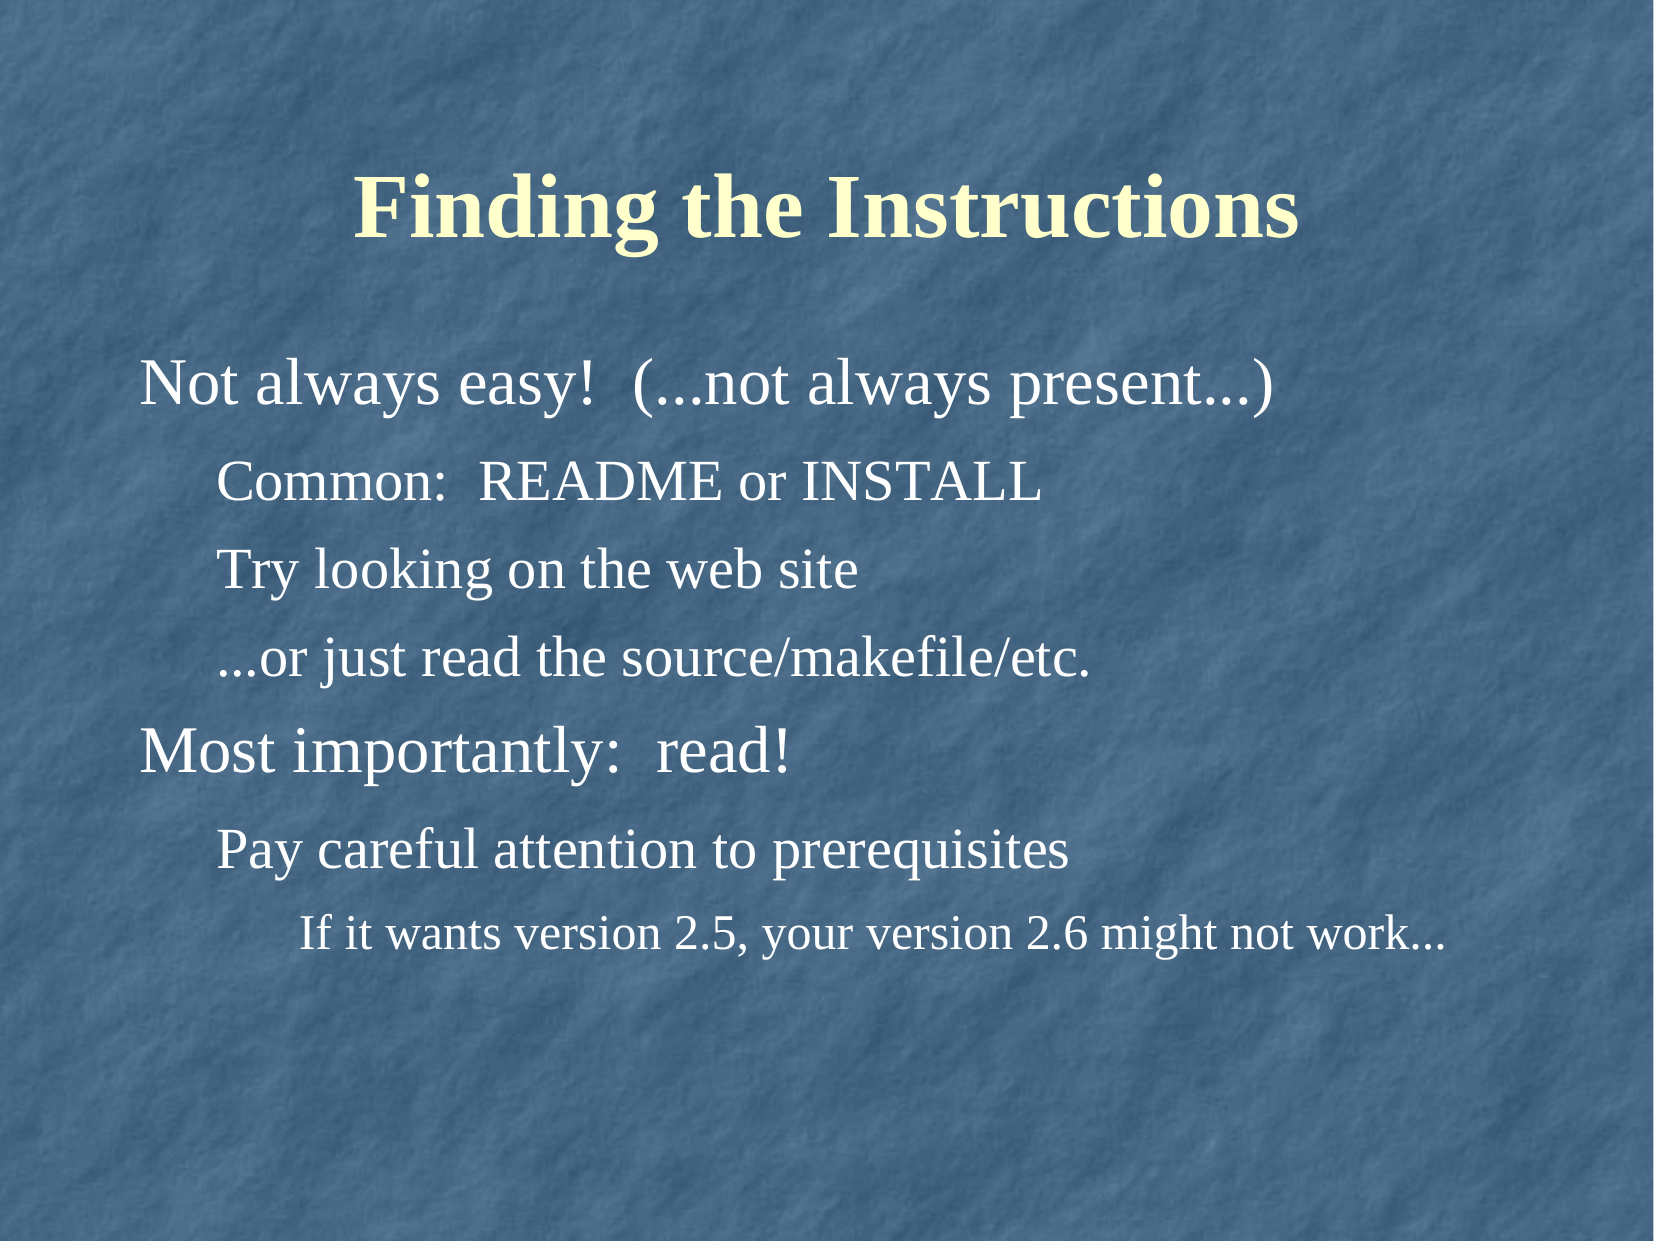

# Finding the Instructions
Not always easy! (...not always present...)
Common: README or INSTALL
Try looking on the web site
...or just read the source/makefile/etc.
Most importantly: read!
Pay careful attention to prerequisites
If it wants version 2.5, your version 2.6 might not work...